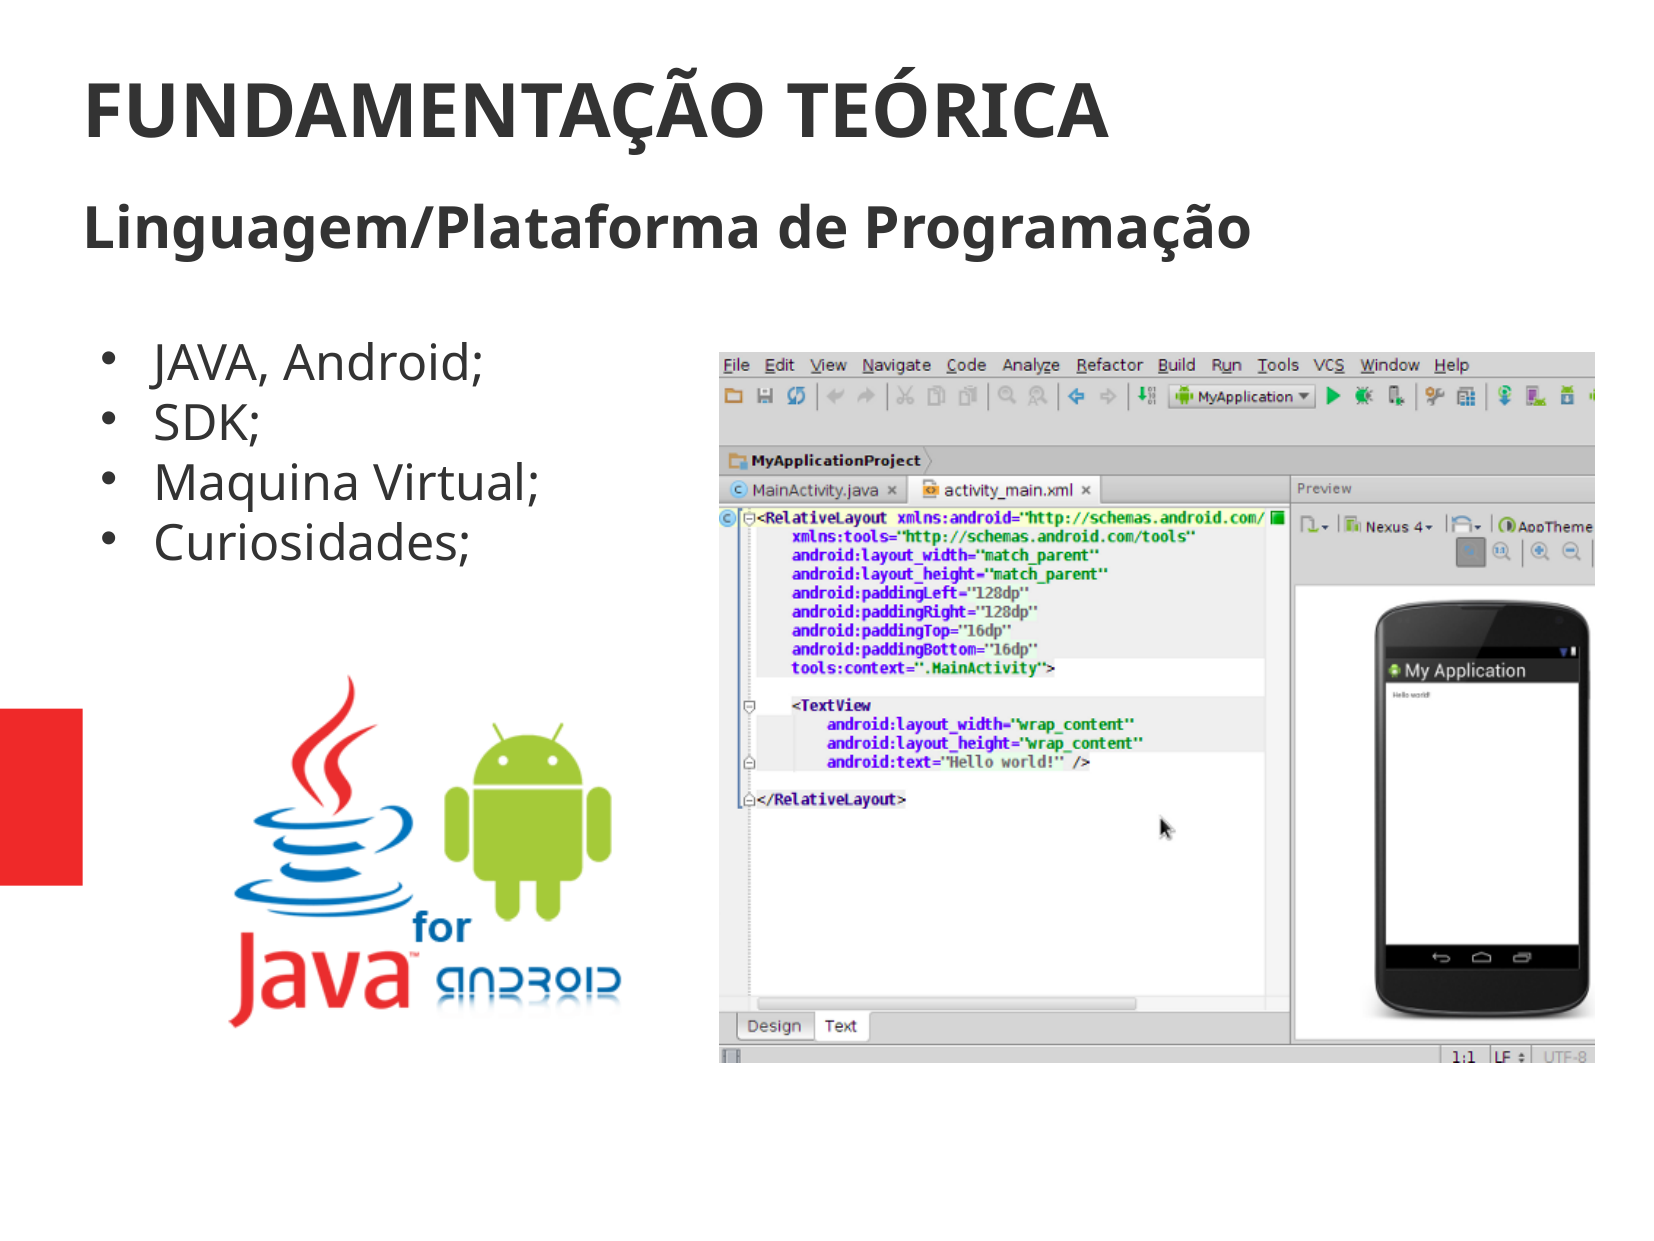

FUNDAMENTAÇÃO TEÓRICA
Linguagem/Plataforma de Programação
JAVA, Android;
SDK;
Maquina Virtual;
Curiosidades;